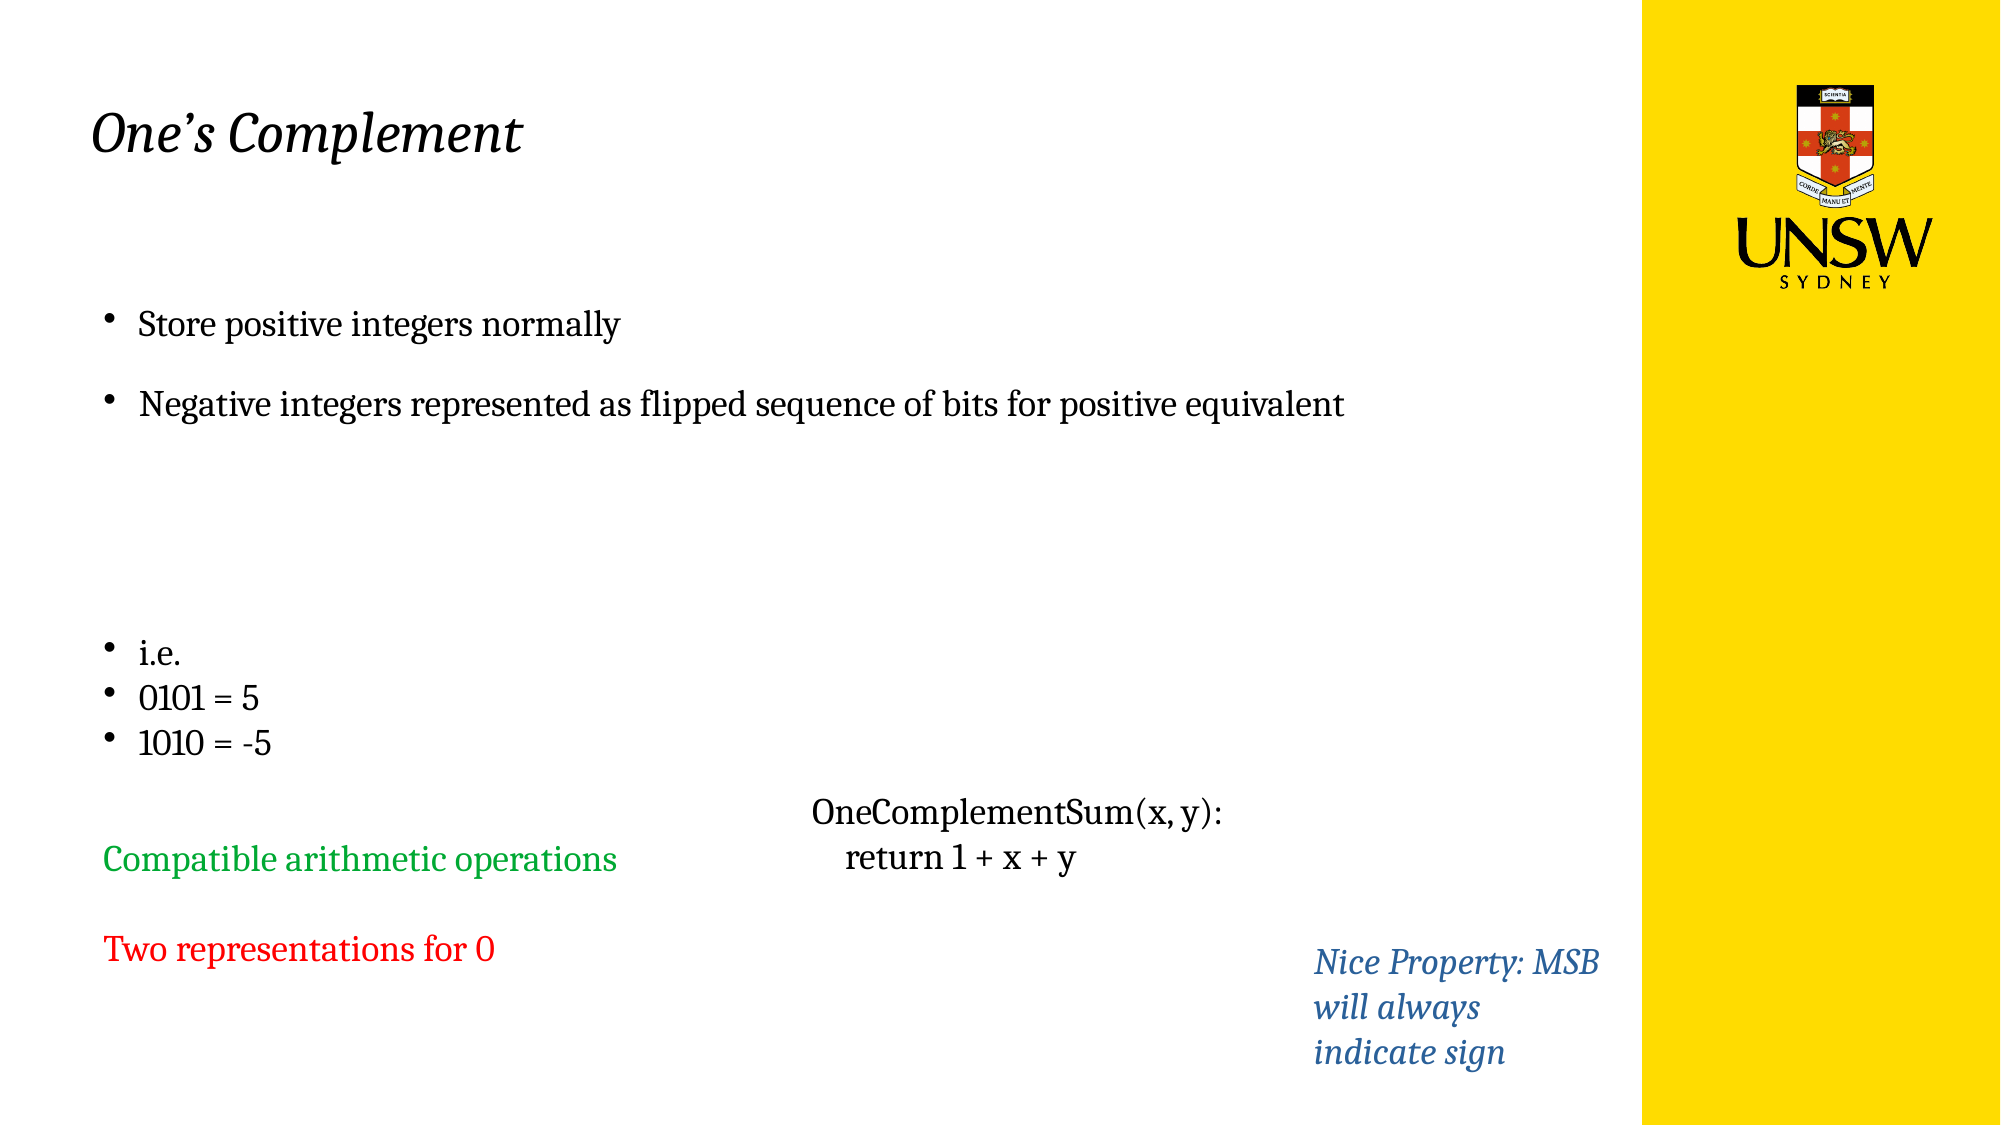

# One’s Complement
Store positive integers normally
Negative integers represented as flipped sequence of bits for positive equivalent
i.e.
0101 = 5
1010 = -5
OneComplementSum(x, y):
 return 1 + x + y
Compatible arithmetic operations
Two representations for 0
Nice Property: MSB will always indicate sign